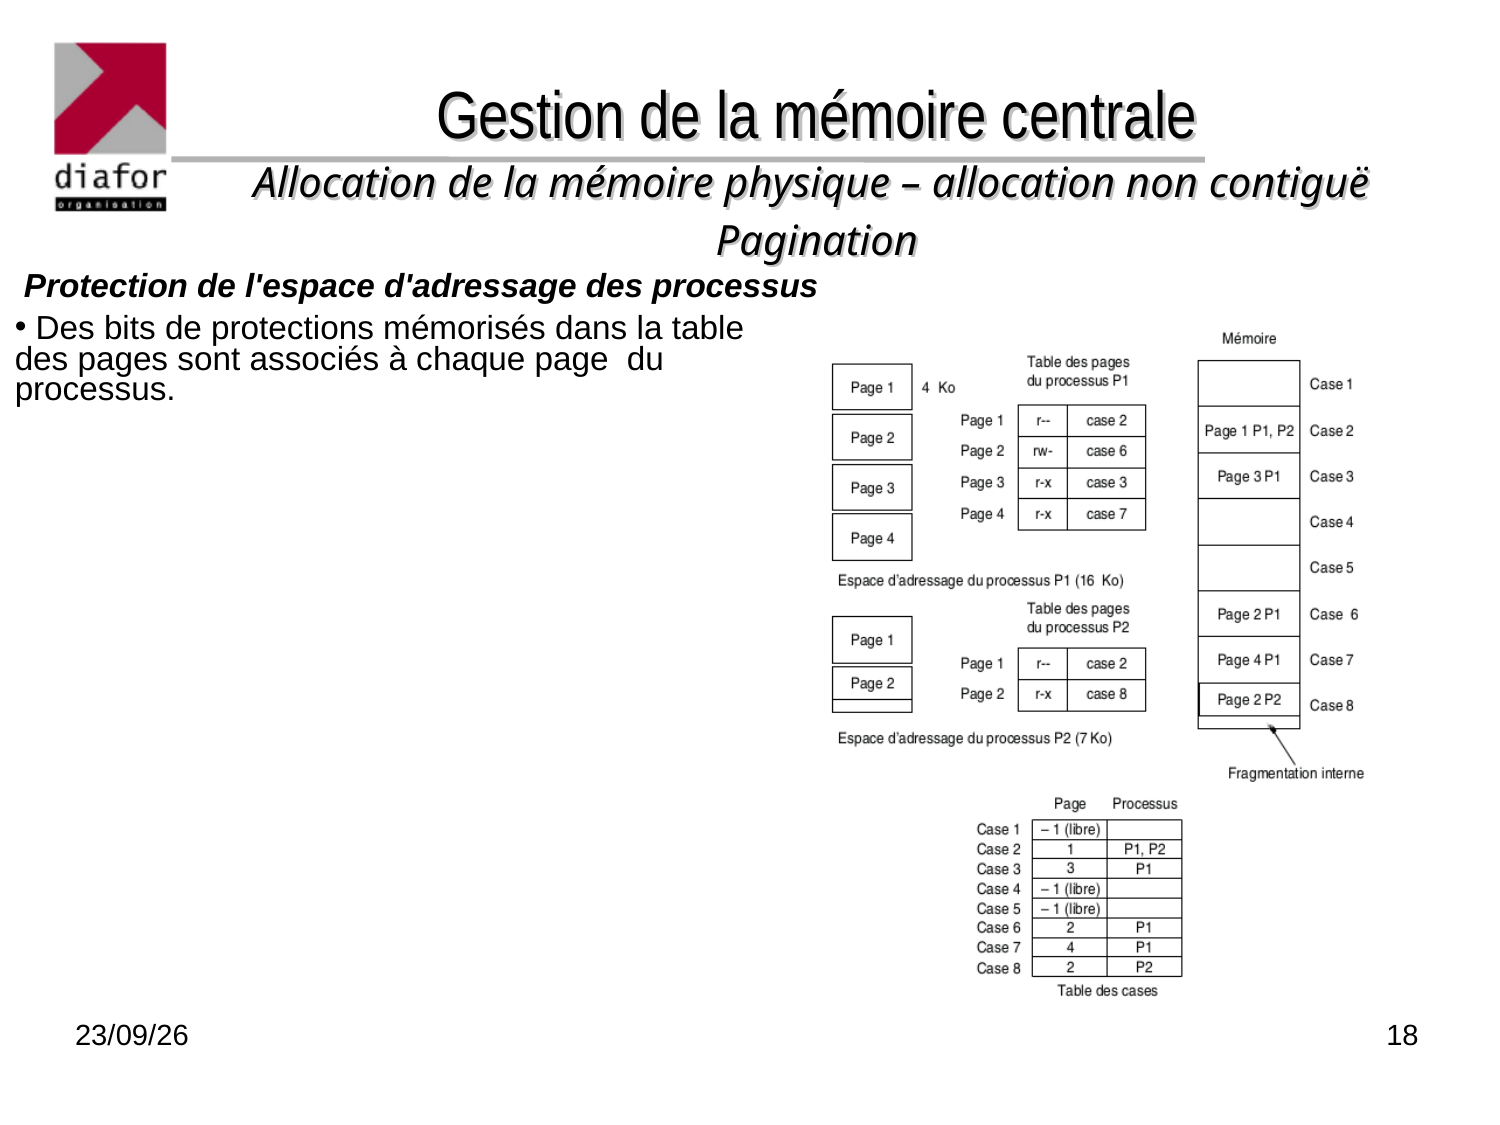

# Gestion de la mémoire centrale Allocation de la mémoire physique – allocation non contiguë Pagination
 Protection de l'espace d'adressage des processus
 Des bits de protections mémorisés dans la table
des pages sont associés à chaque page du
processus.
18